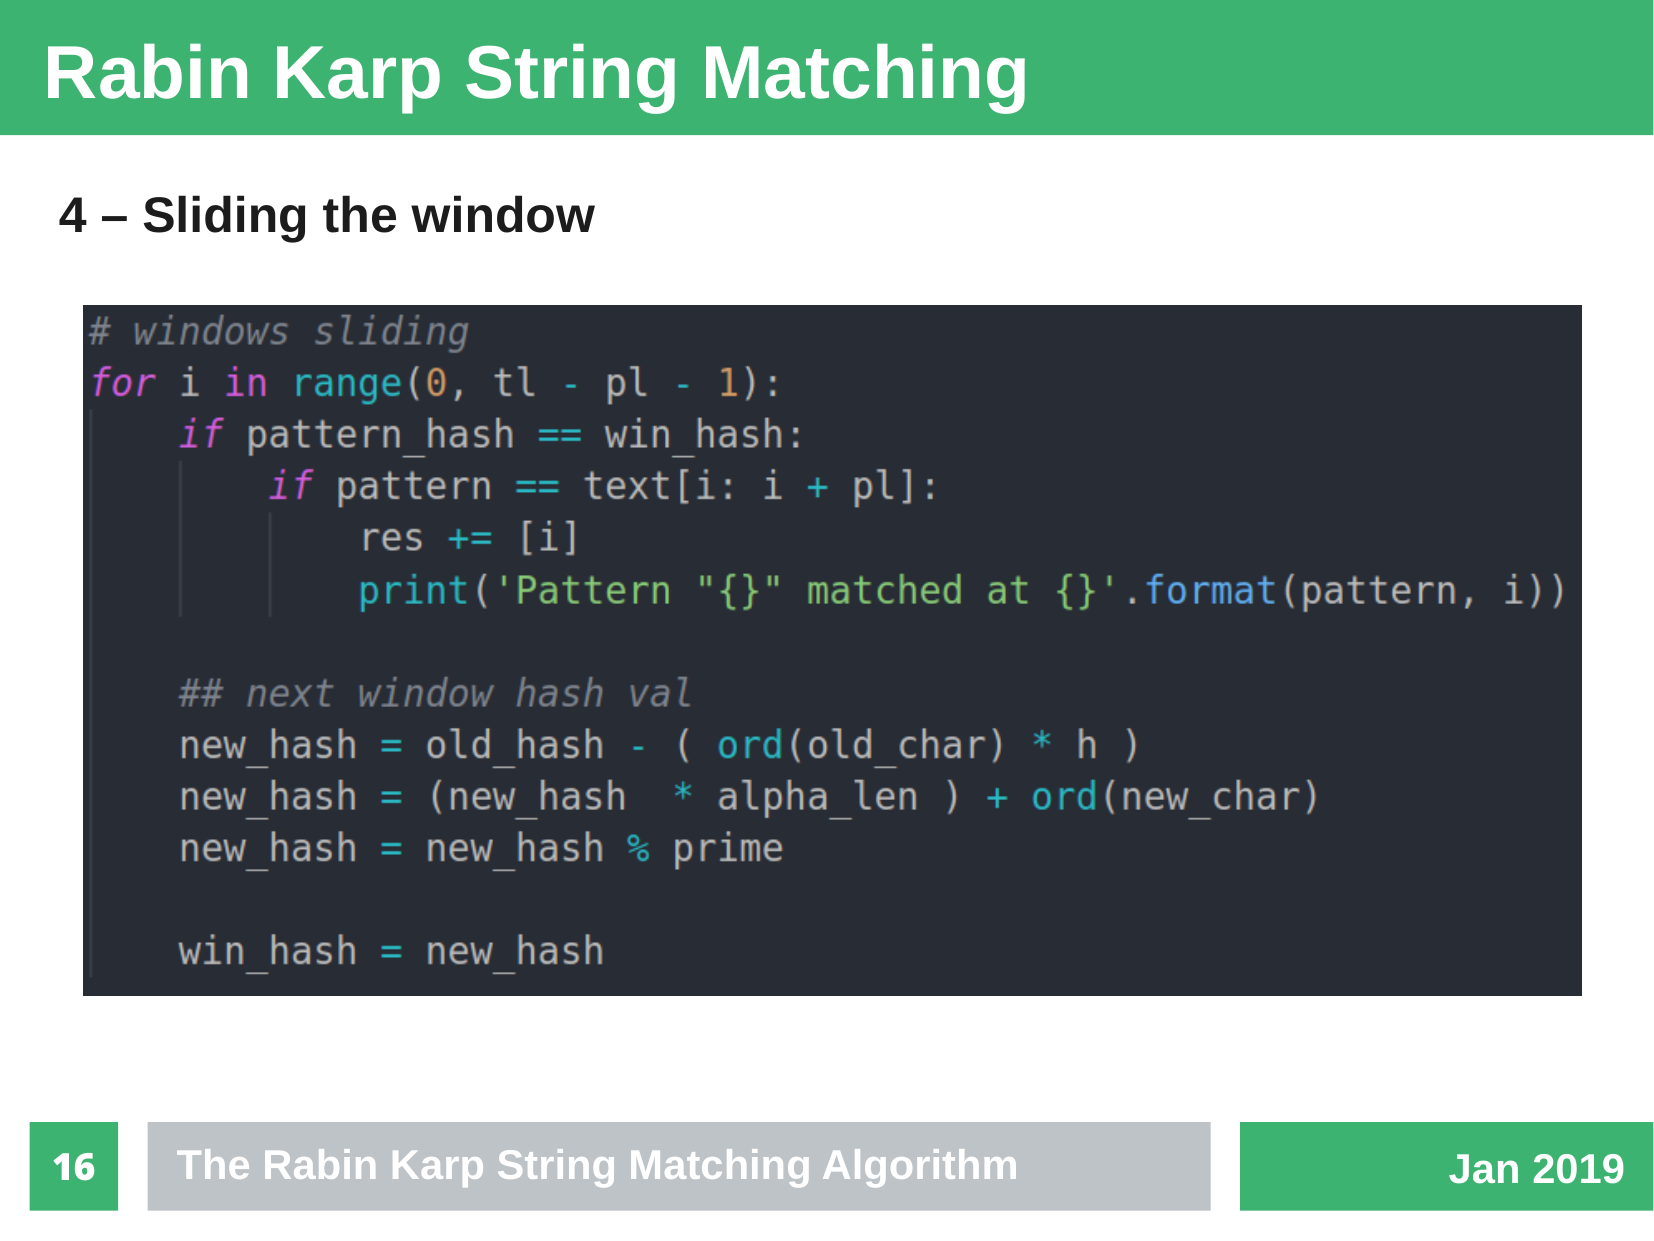

# Rabin Karp String Matching
4 – Sliding the window
16
The Rabin Karp String Matching Algorithm
Jan 2019